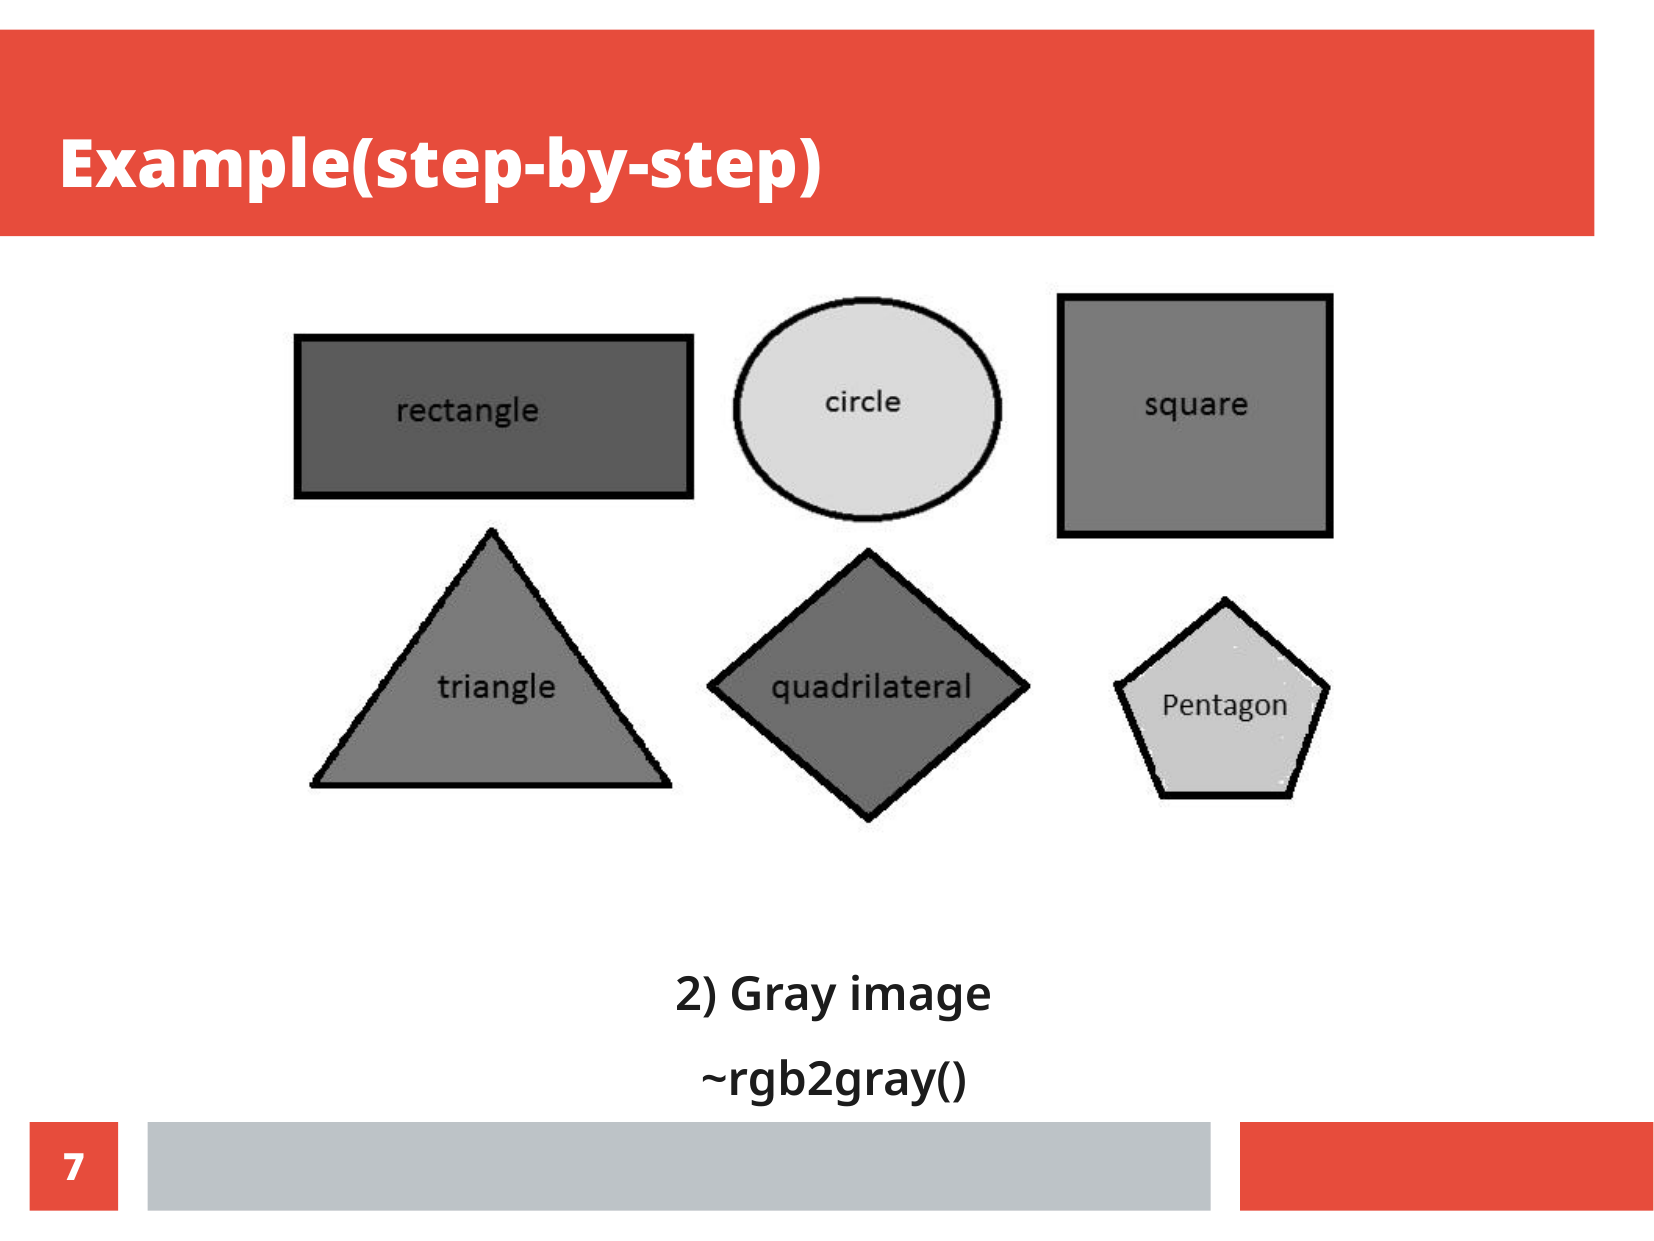

# Example(step-by-step)
2) Gray image
~rgb2gray()
7